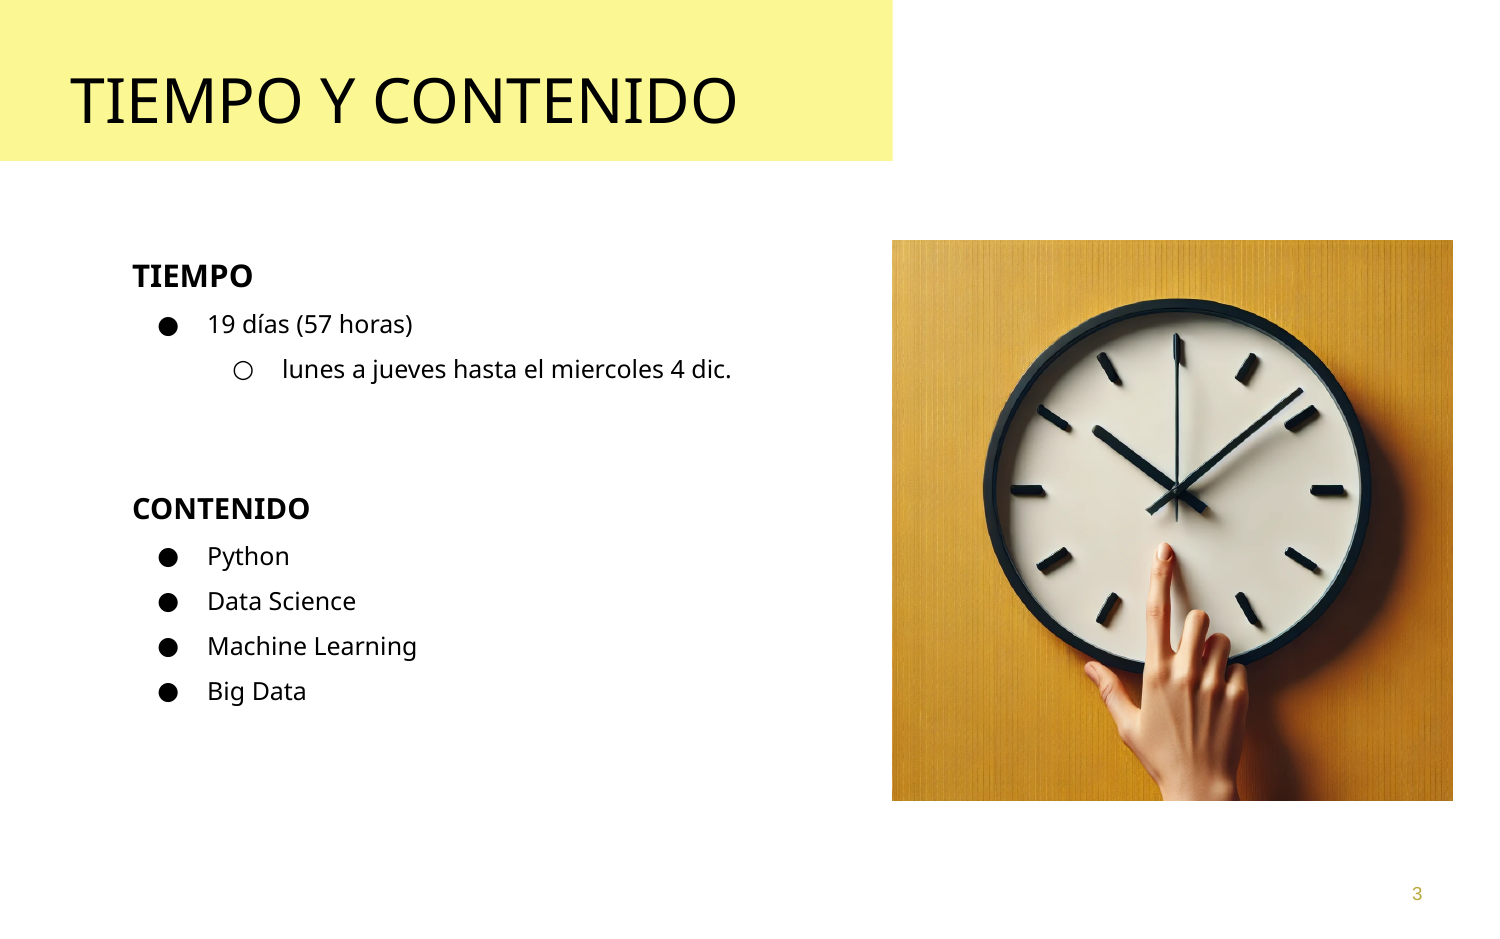

# TIEMPO Y CONTENIDO
TIEMPO
19 días (57 horas)
lunes a jueves hasta el miercoles 4 dic.
CONTENIDO
Python
Data Science
Machine Learning
Big Data